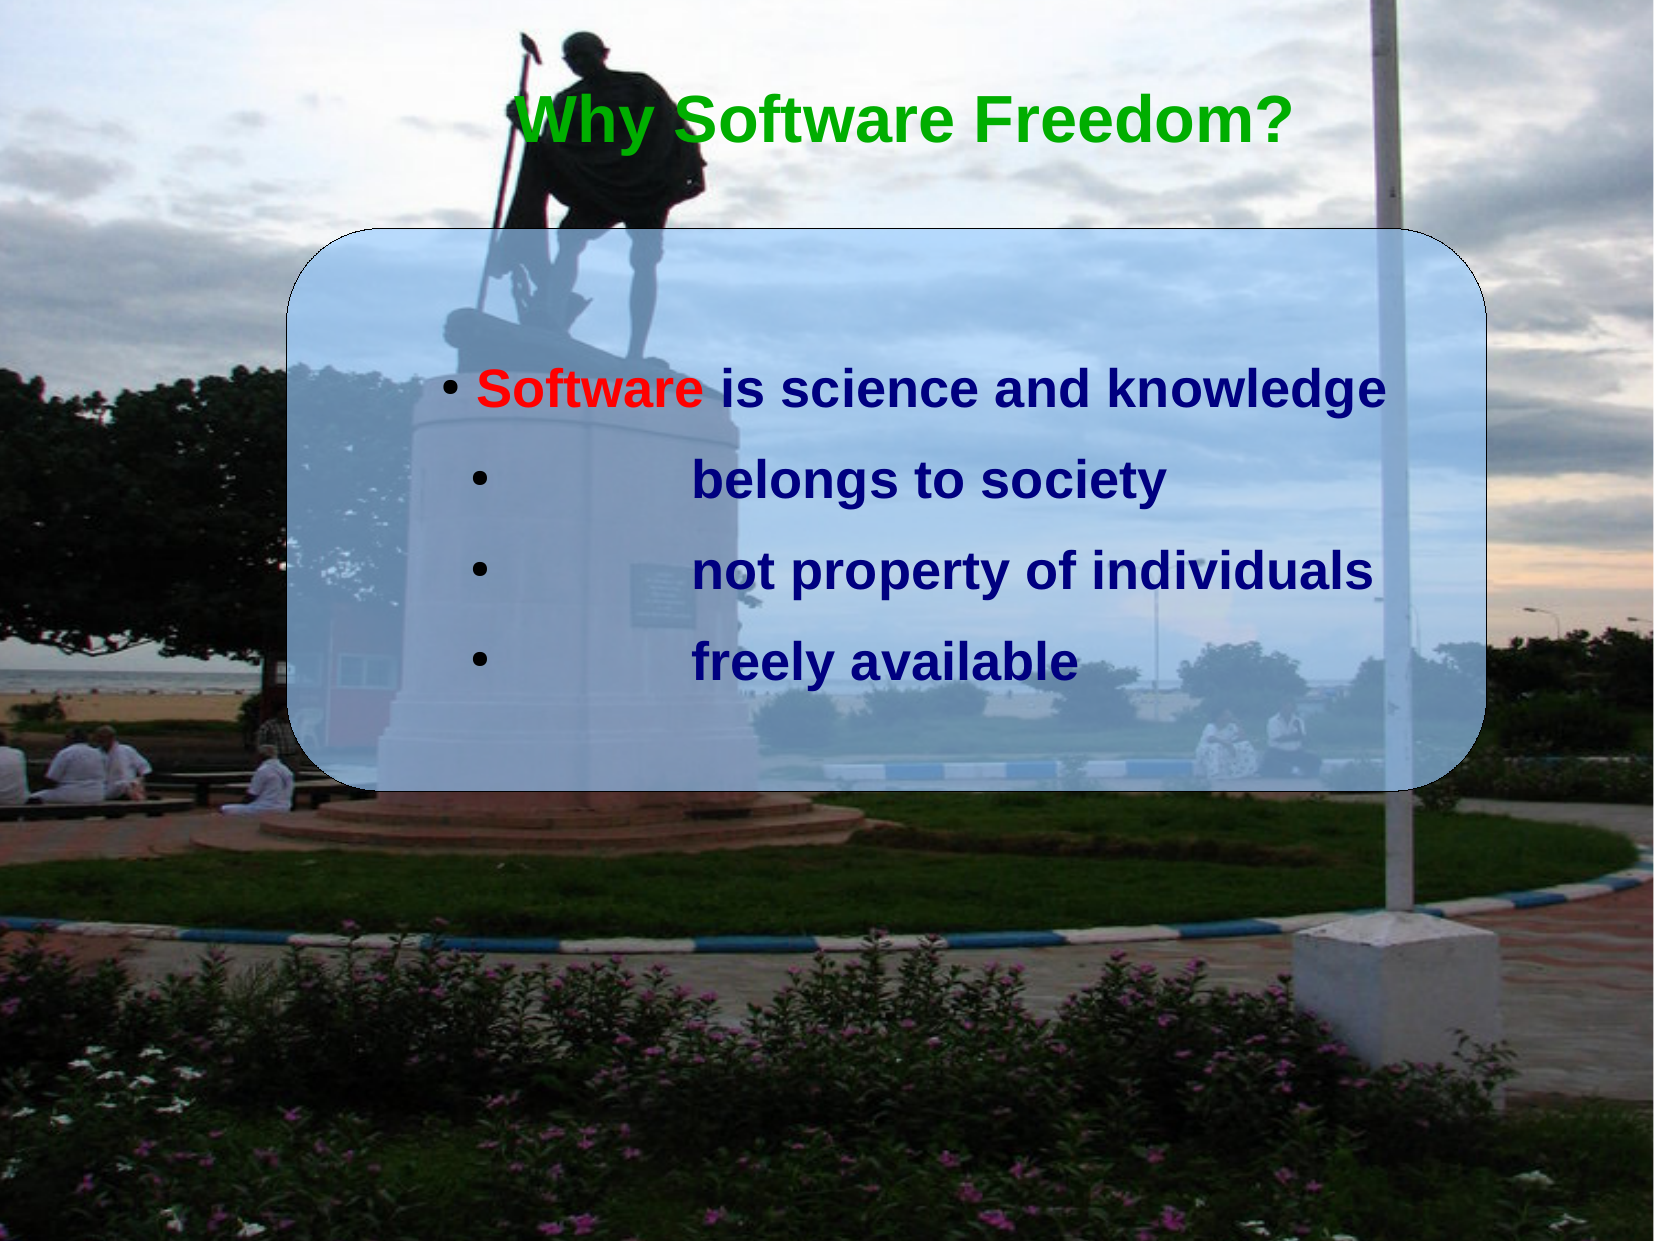

Why Software Freedom?
Software is science and knowledge
		belongs to society
		not property of individuals
		freely available